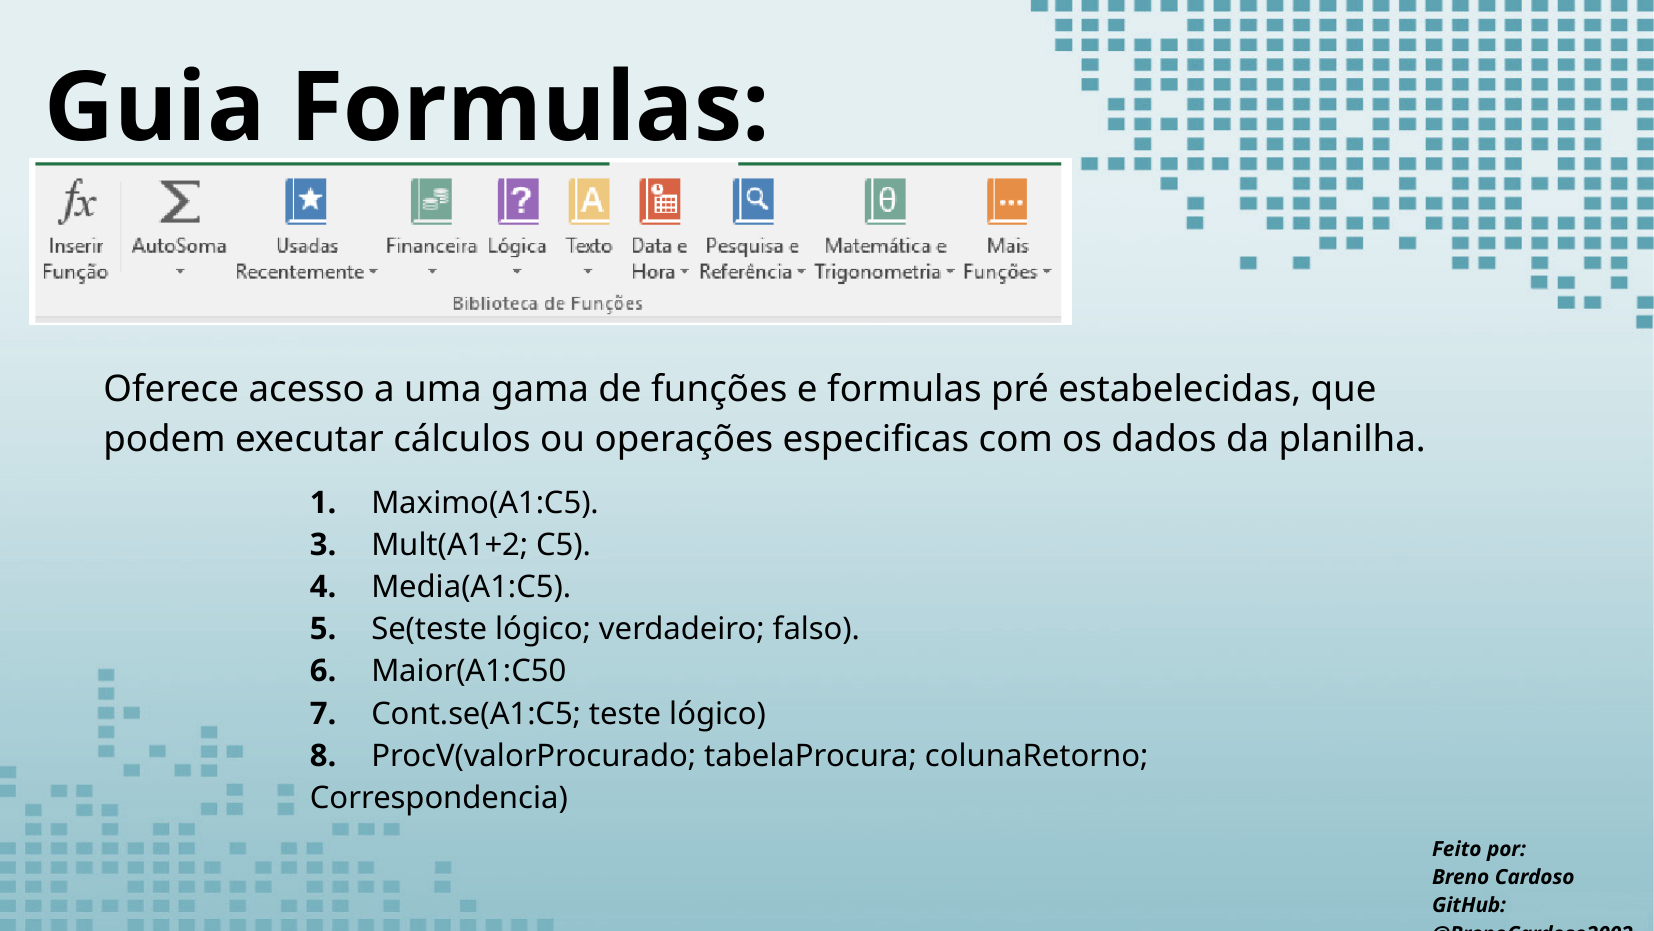

Guia Formulas:
Oferece acesso a uma gama de funções e formulas pré estabelecidas, que podem executar cálculos ou operações especificas com os dados da planilha.
1.	Maximo(A1:C5).
3.	Mult(A1+2; C5).
4. 	Media(A1:C5).
5. 	Se(teste lógico; verdadeiro; falso).
6. 	Maior(A1:C50
7.	Cont.se(A1:C5; teste lógico)
8.	ProcV(valorProcurado; tabelaProcura; colunaRetorno; Correspondencia)
Feito por:
Breno Cardoso
GitHub:
@BrenoCardoso2002